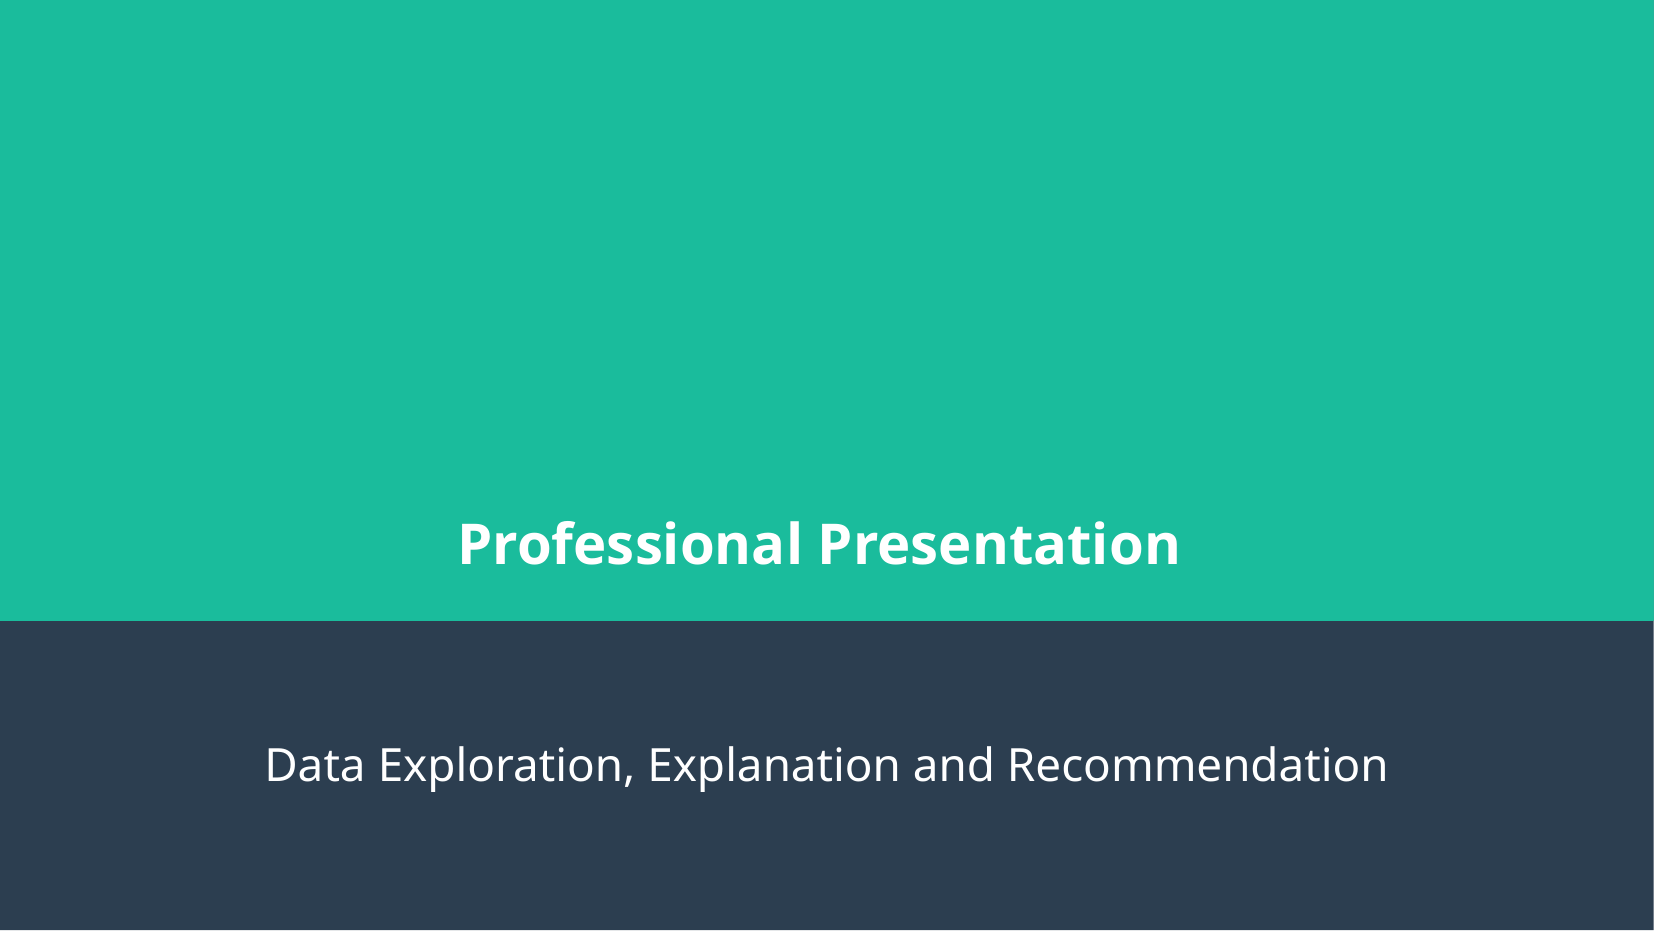

# Professional Presentation
Data Exploration, Explanation and Recommendation